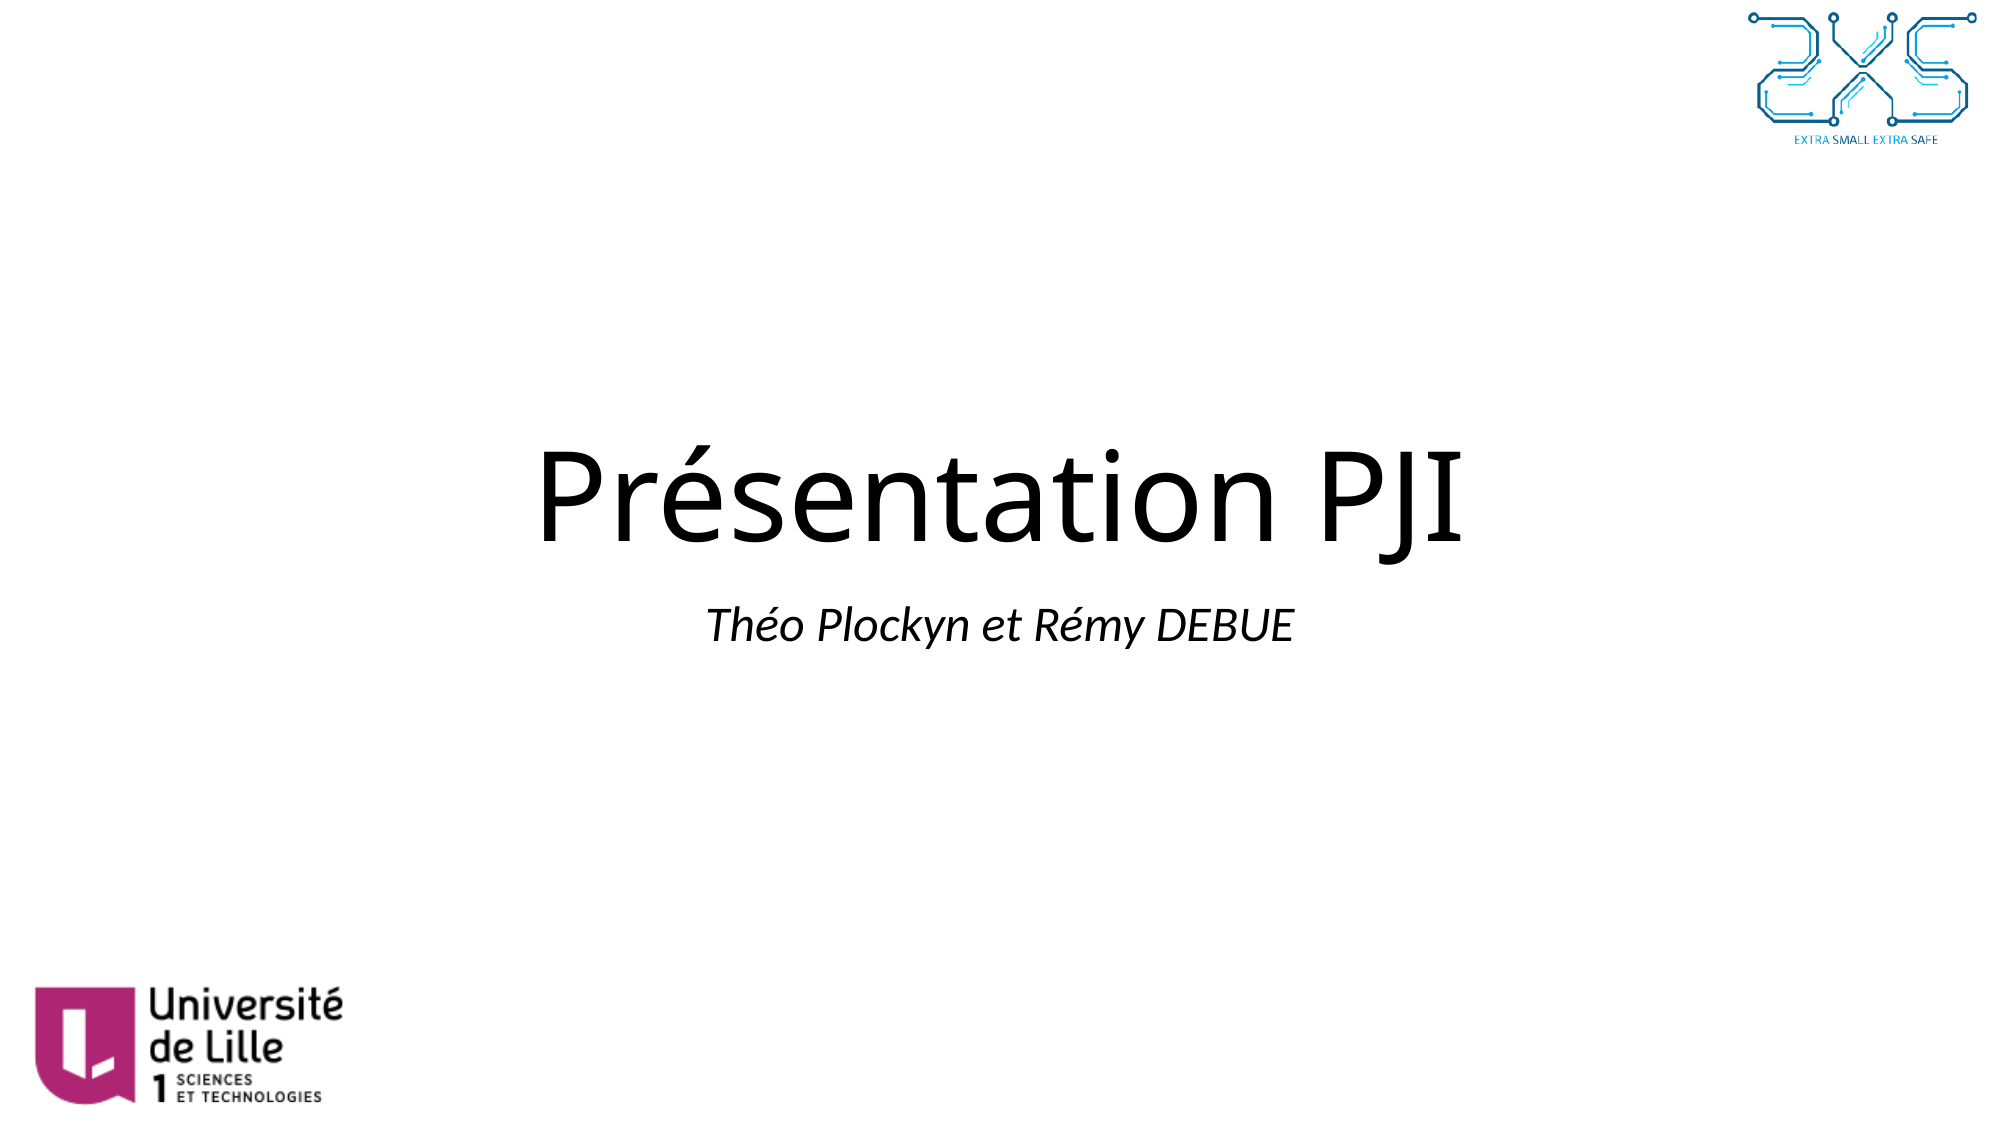

# Présentation PJI
Théo Plockyn et Rémy DEBUE